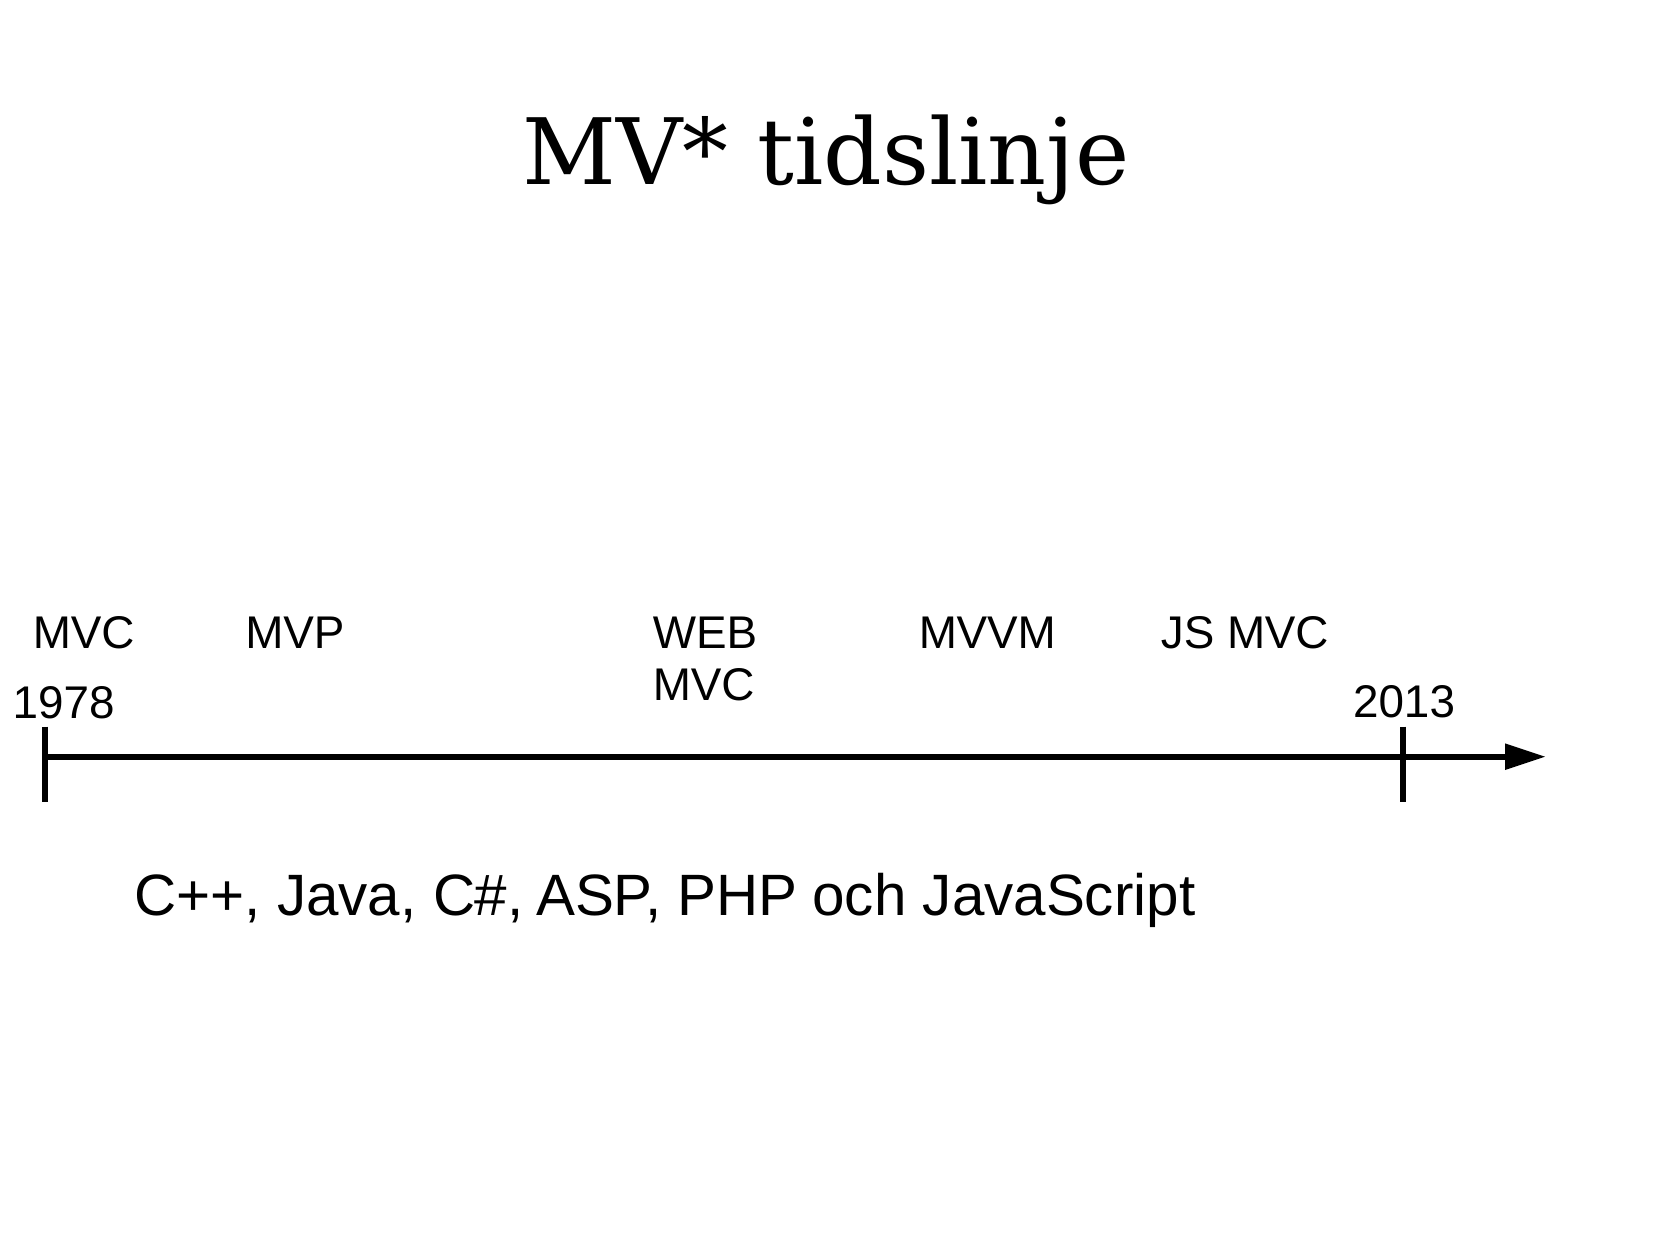

# MV* tidslinje
JS MVC
MVC
MVP
WEB MVC
MVVM
2013
1978
C++, Java, C#, ASP, PHP och JavaScript